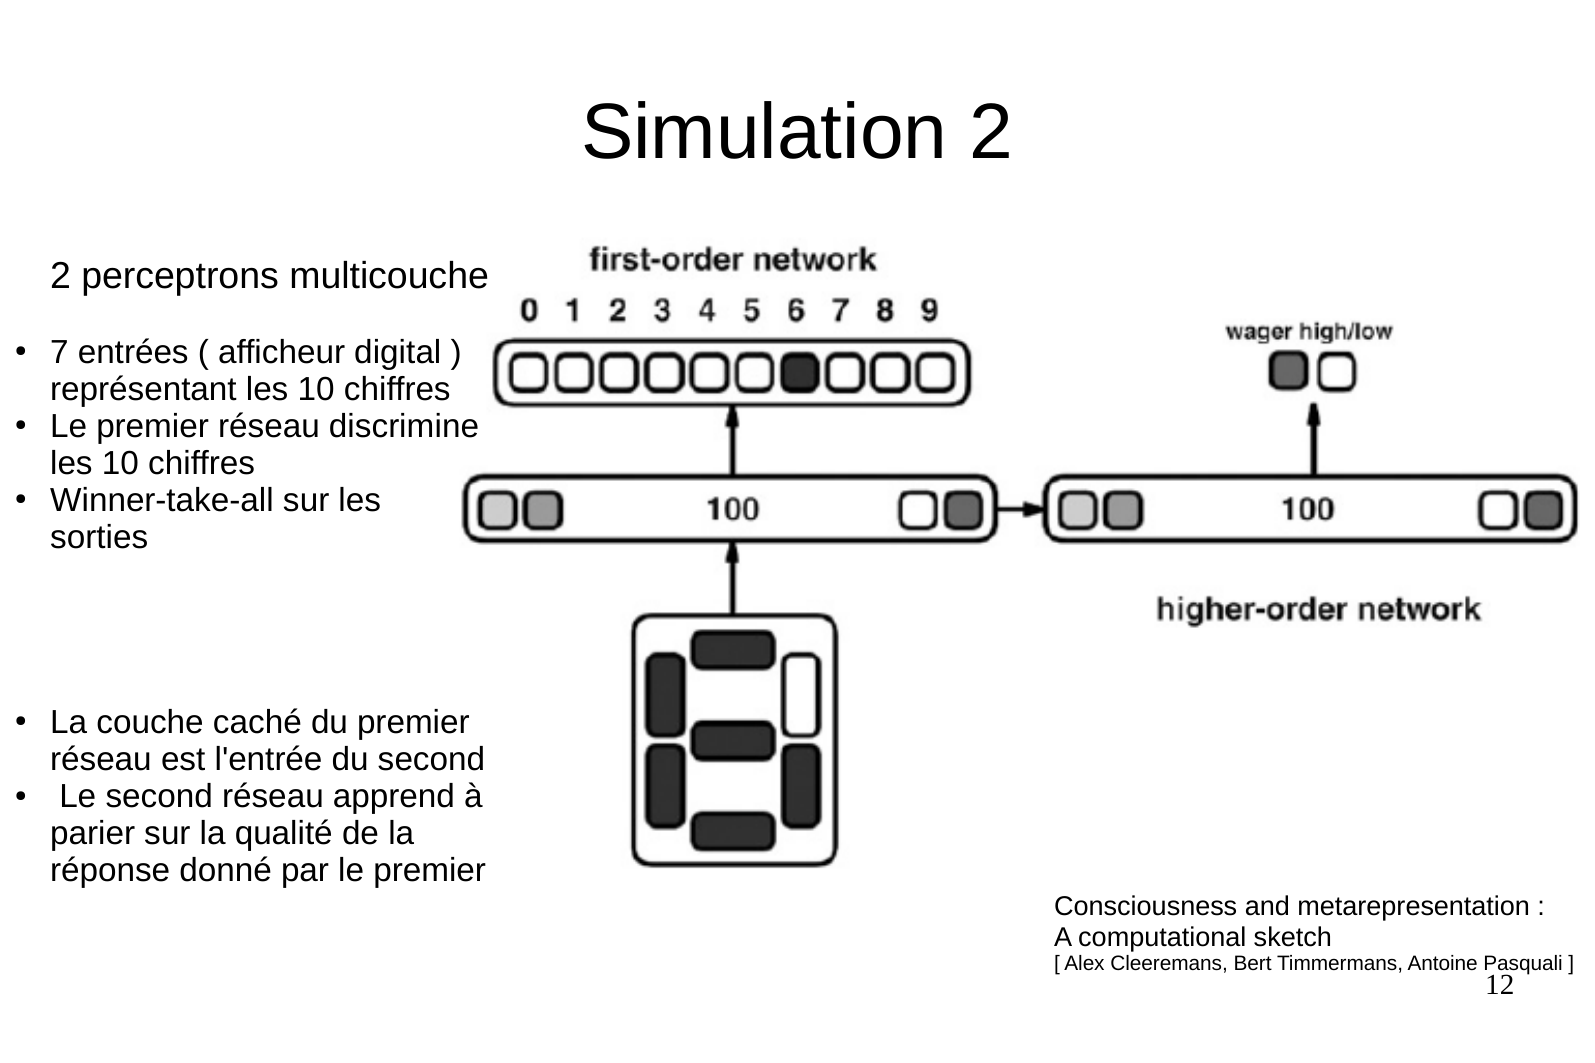

# Simulation 2
2 perceptrons multicouche
7 entrées ( afficheur digital ) représentant les 10 chiffres
Le premier réseau discrimine les 10 chiffres
Winner-take-all sur les
sorties
La couche caché du premier réseau est l'entrée du second
 Le second réseau apprend à parier sur la qualité de la réponse donné par le premier
Consciousness and metarepresentation :
A computational sketch
[ Alex Cleeremans, Bert Timmermans, Antoine Pasquali ]
12